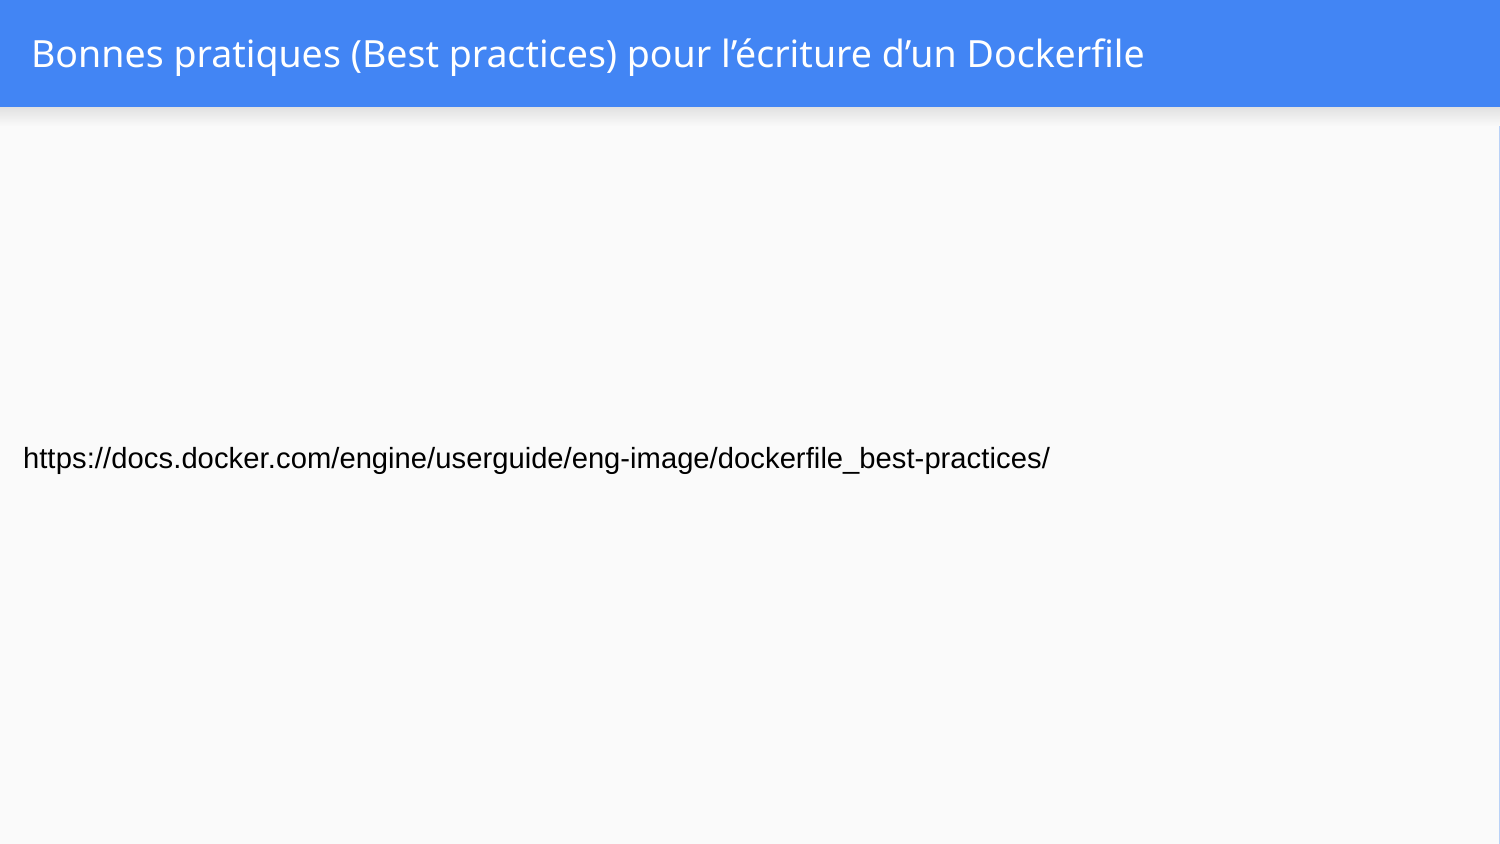

# Bonnes pratiques (Best practices) pour l’écriture d’un Dockerfile
https://docs.docker.com/engine/userguide/eng-image/dockerfile_best-practices/